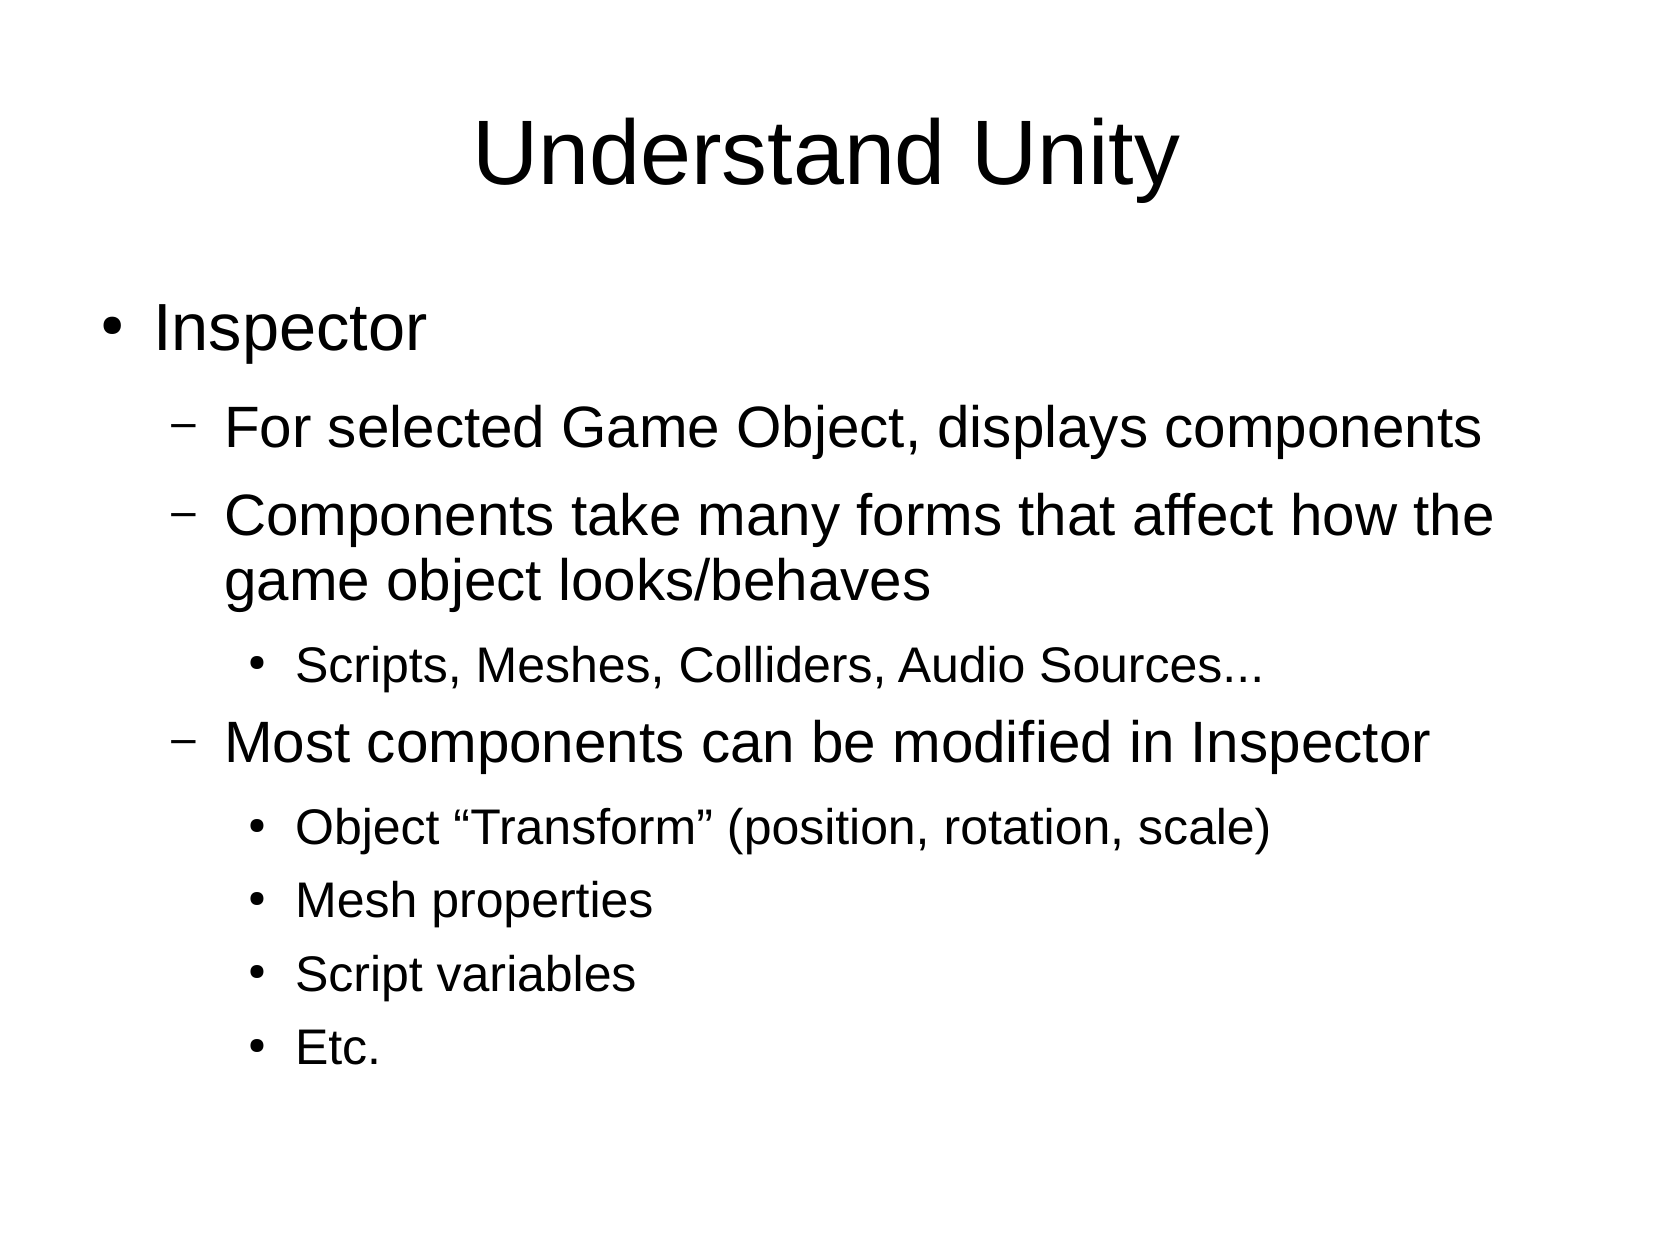

# Understand Unity
Inspector
For selected Game Object, displays components
Components take many forms that affect how the game object looks/behaves
Scripts, Meshes, Colliders, Audio Sources...
Most components can be modified in Inspector
Object “Transform” (position, rotation, scale)
Mesh properties
Script variables
Etc.